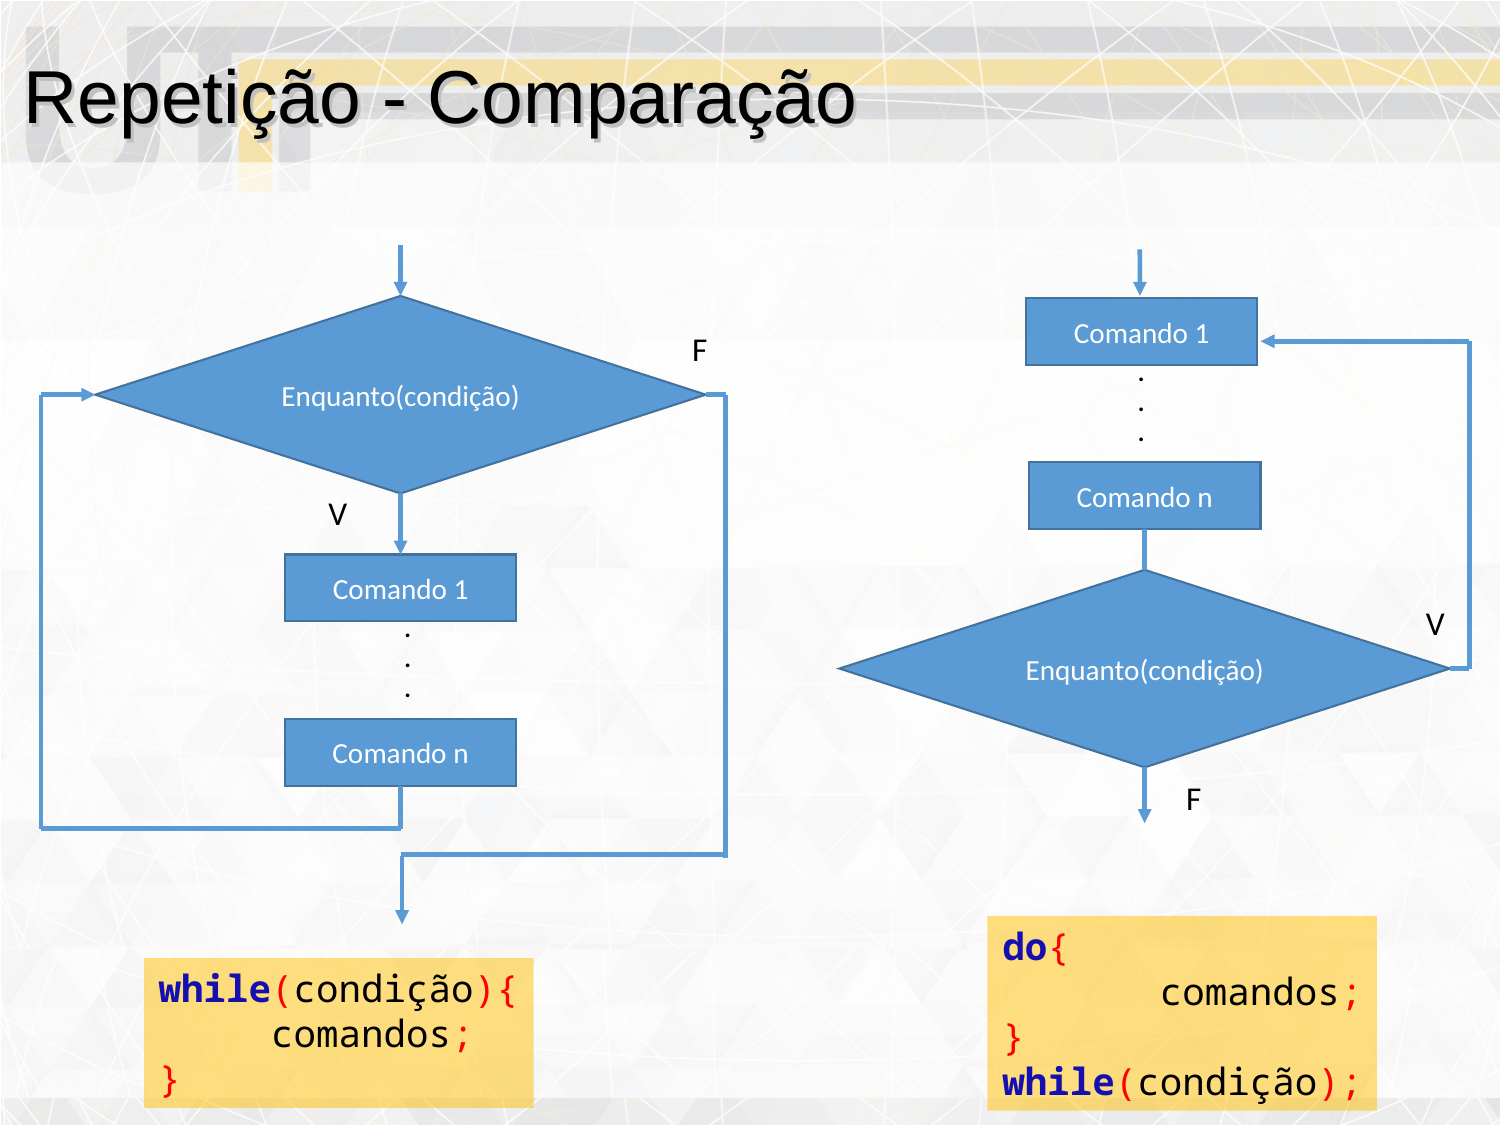

# Repetição - Comparação
Enquanto(condição)
Comando 1
F
.
.
.
Comando n
V
Comando 1
Enquanto(condição)
V
.
.
.
Comando n
F
do{
 comandos;
}
while(condição);
while(condição){
 comandos;
}